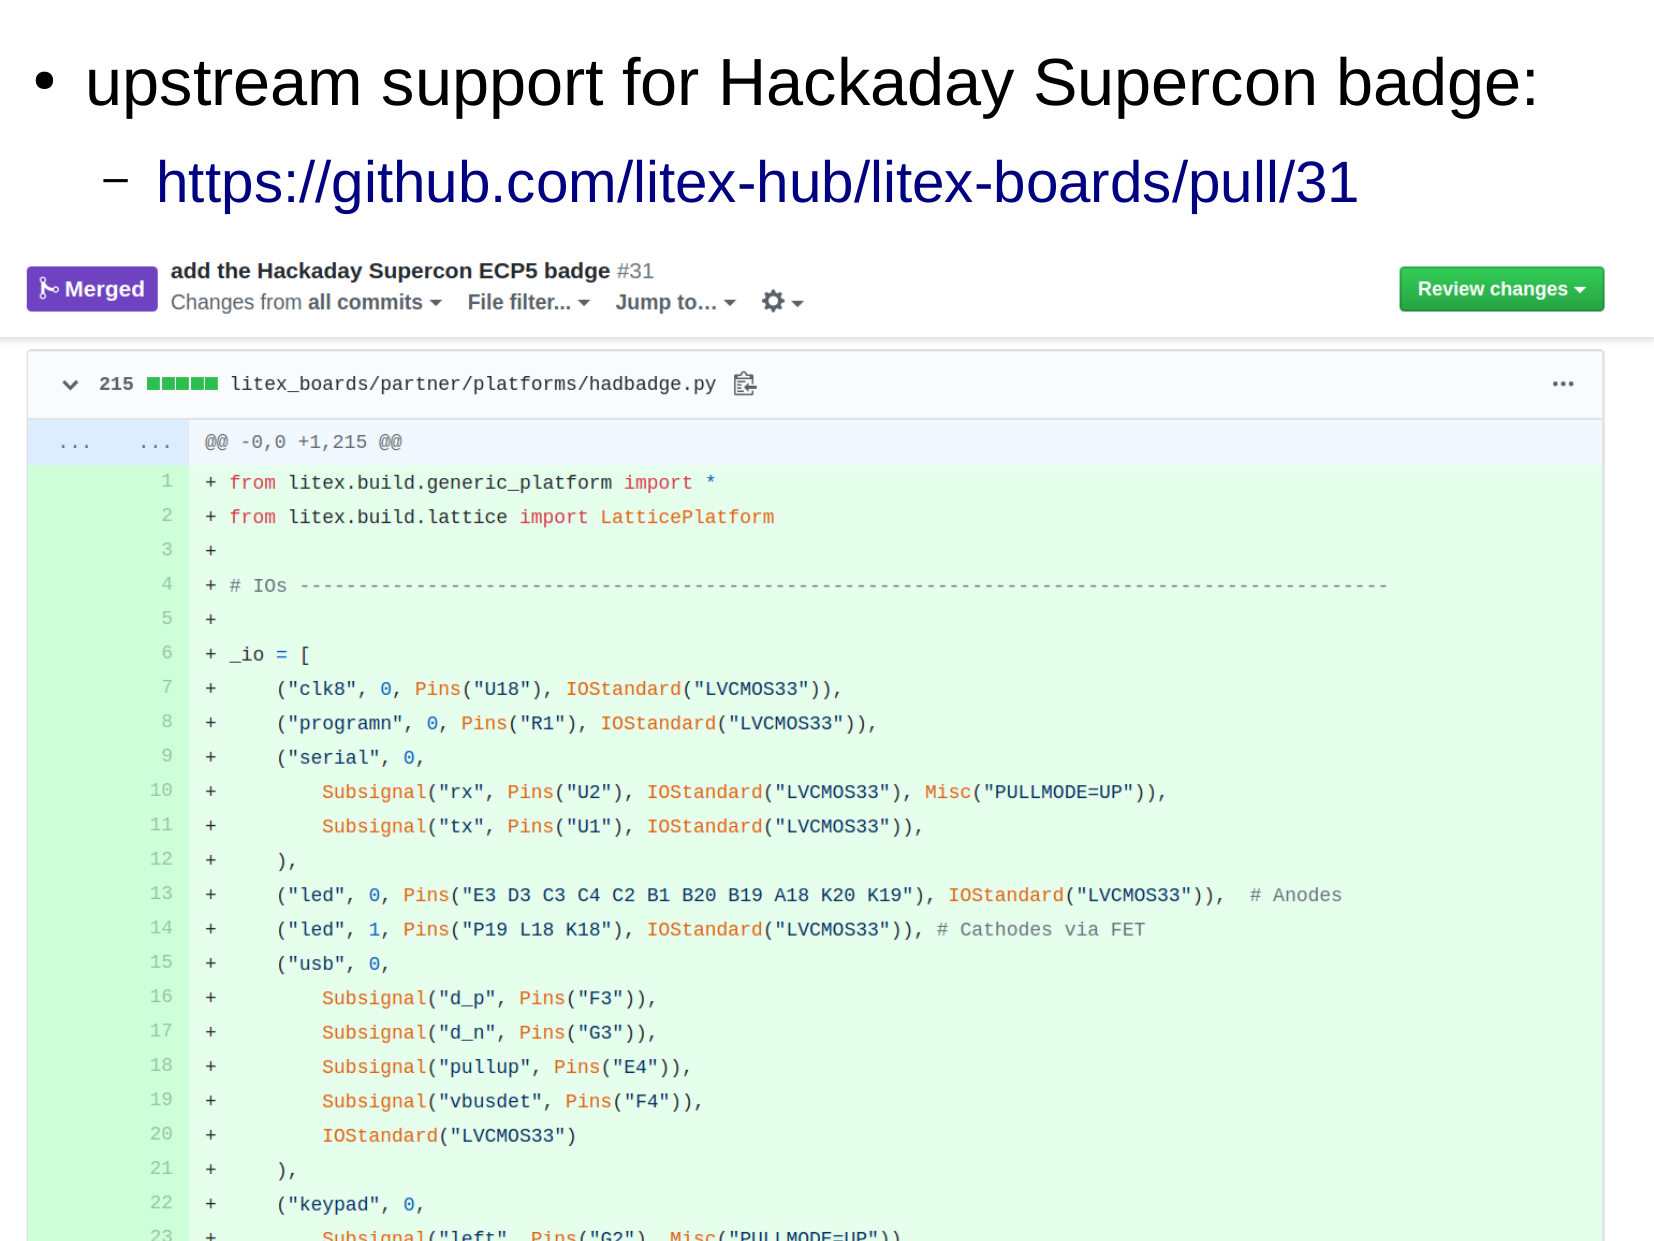

# upstream support for Hackaday Supercon badge:
https://github.com/litex-hub/litex-boards/pull/31